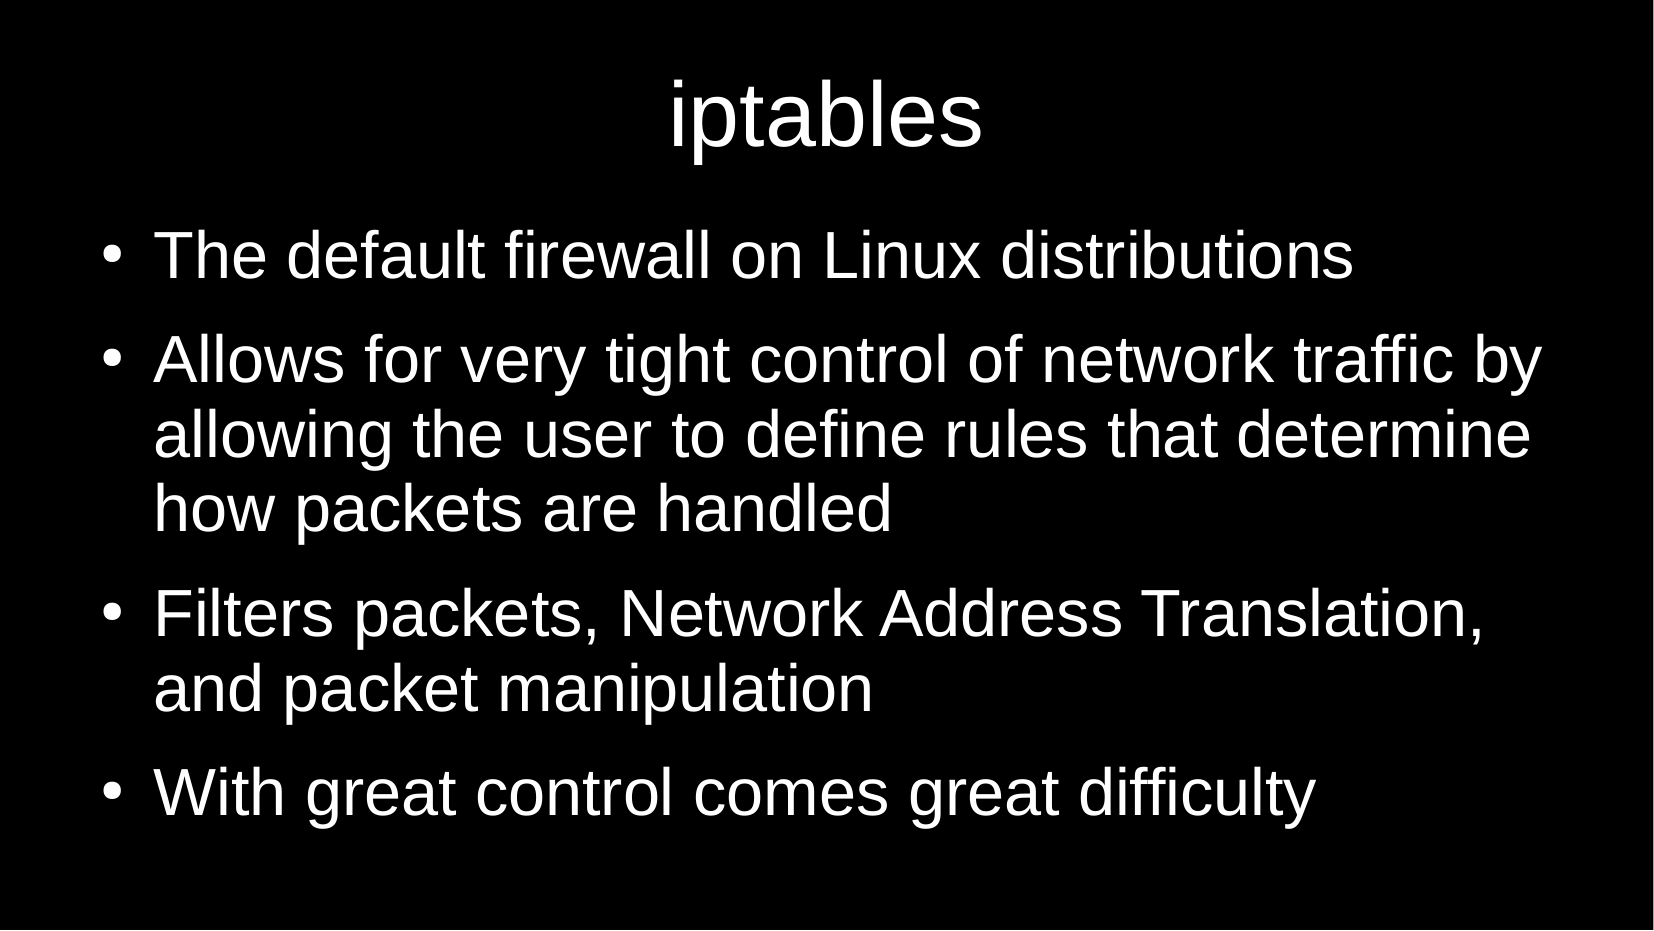

# iptables
The default firewall on Linux distributions
Allows for very tight control of network traffic by allowing the user to define rules that determine how packets are handled
Filters packets, Network Address Translation, and packet manipulation
With great control comes great difficulty